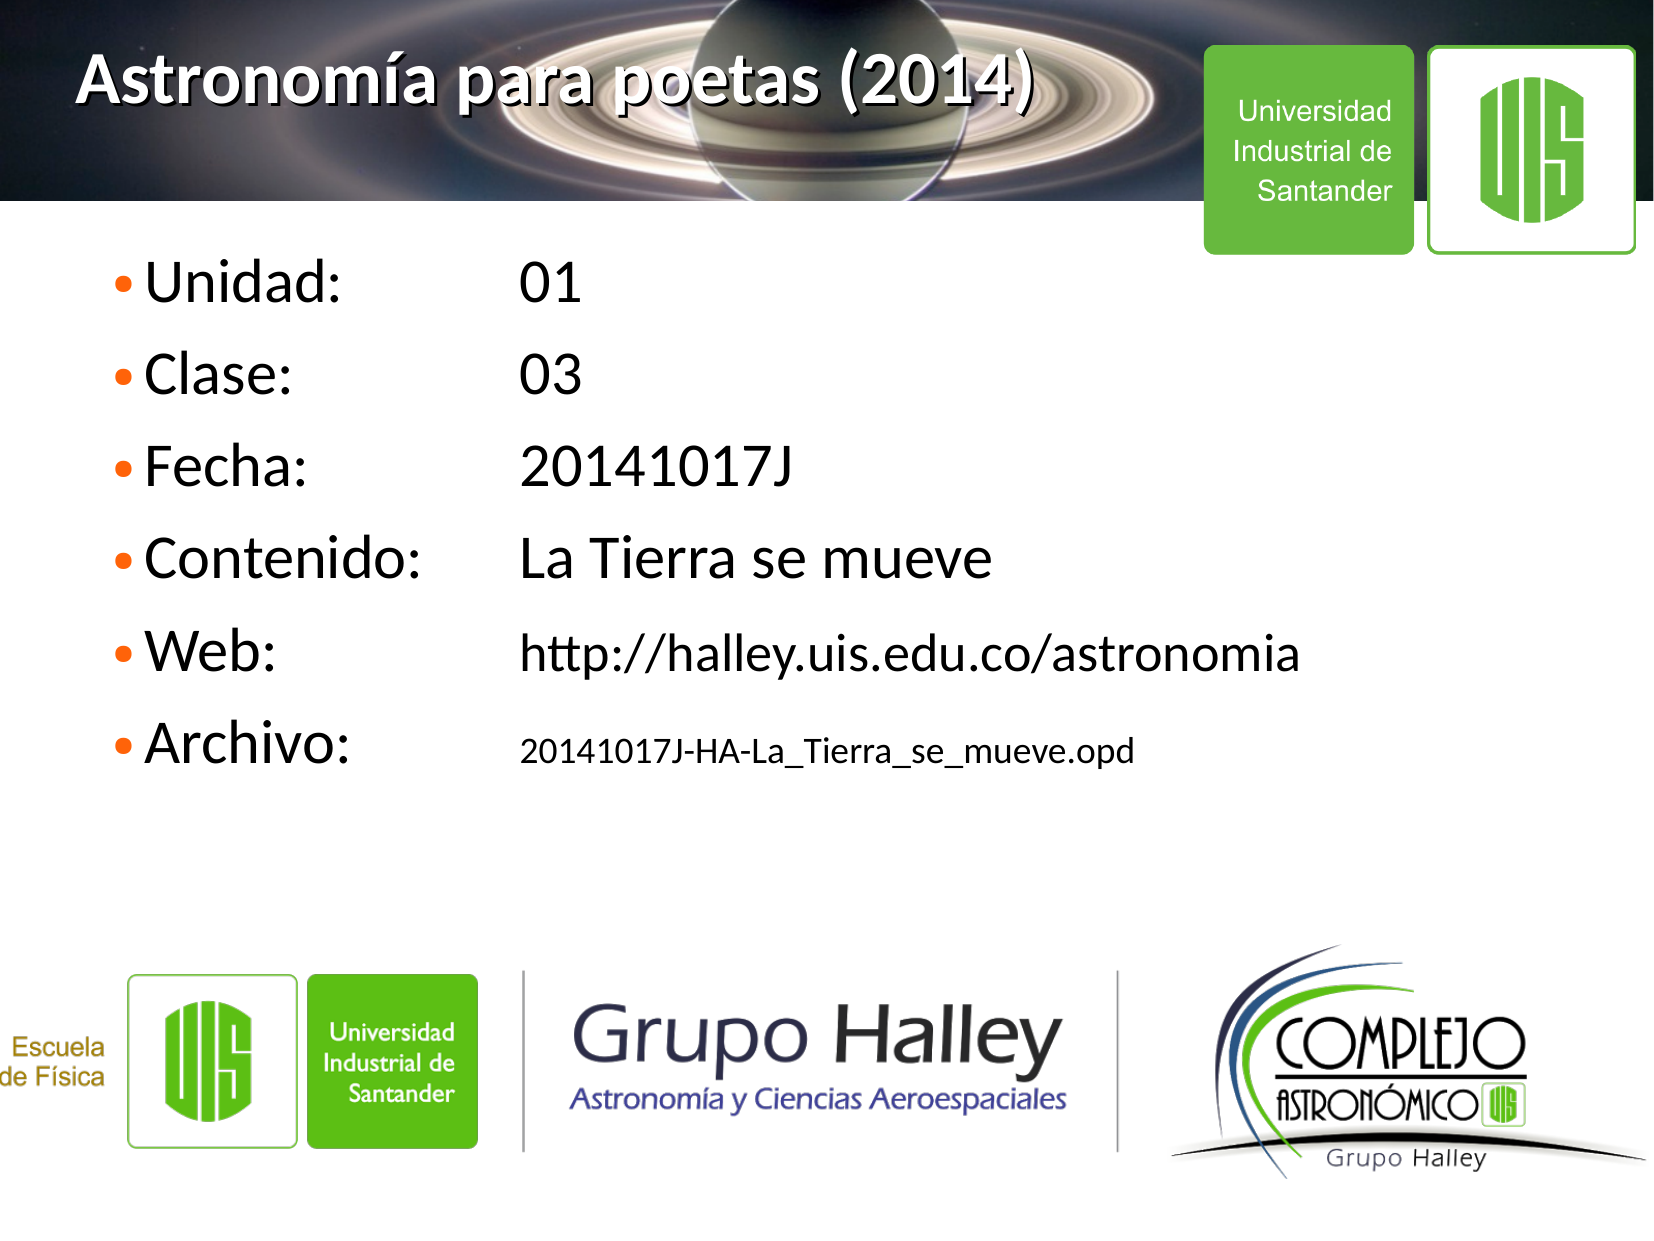

# Astronomía para poetas (2014)
Unidad:			01
Clase:				03
Fecha:			20141017J
Contenido:		La Tierra se mueve
Web:				http://halley.uis.edu.co/astronomia
Archivo:			20141017J-HA-La_Tierra_se_mueve.opd